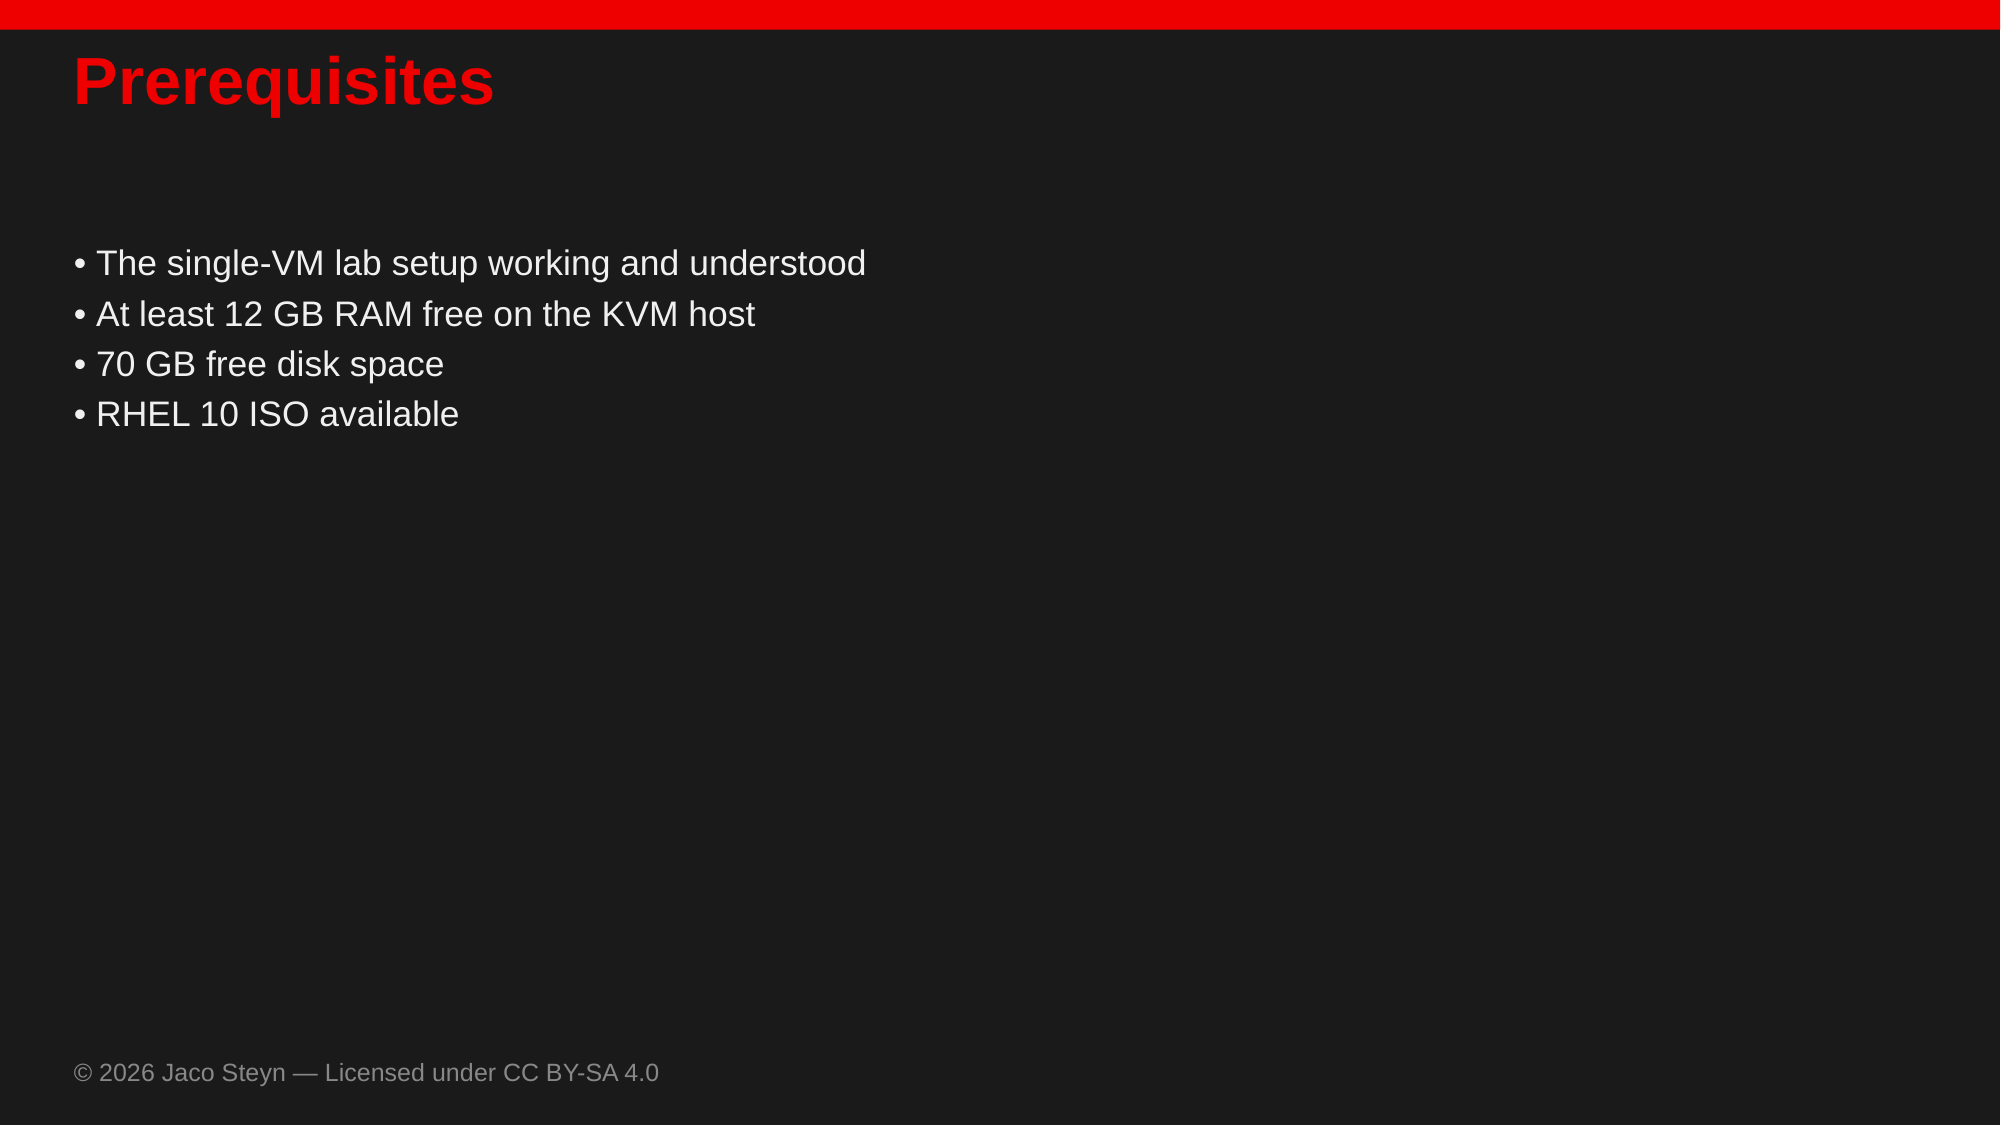

Prerequisites
• The single-VM lab setup working and understood
• At least 12 GB RAM free on the KVM host
• 70 GB free disk space
• RHEL 10 ISO available
© 2026 Jaco Steyn — Licensed under CC BY-SA 4.0